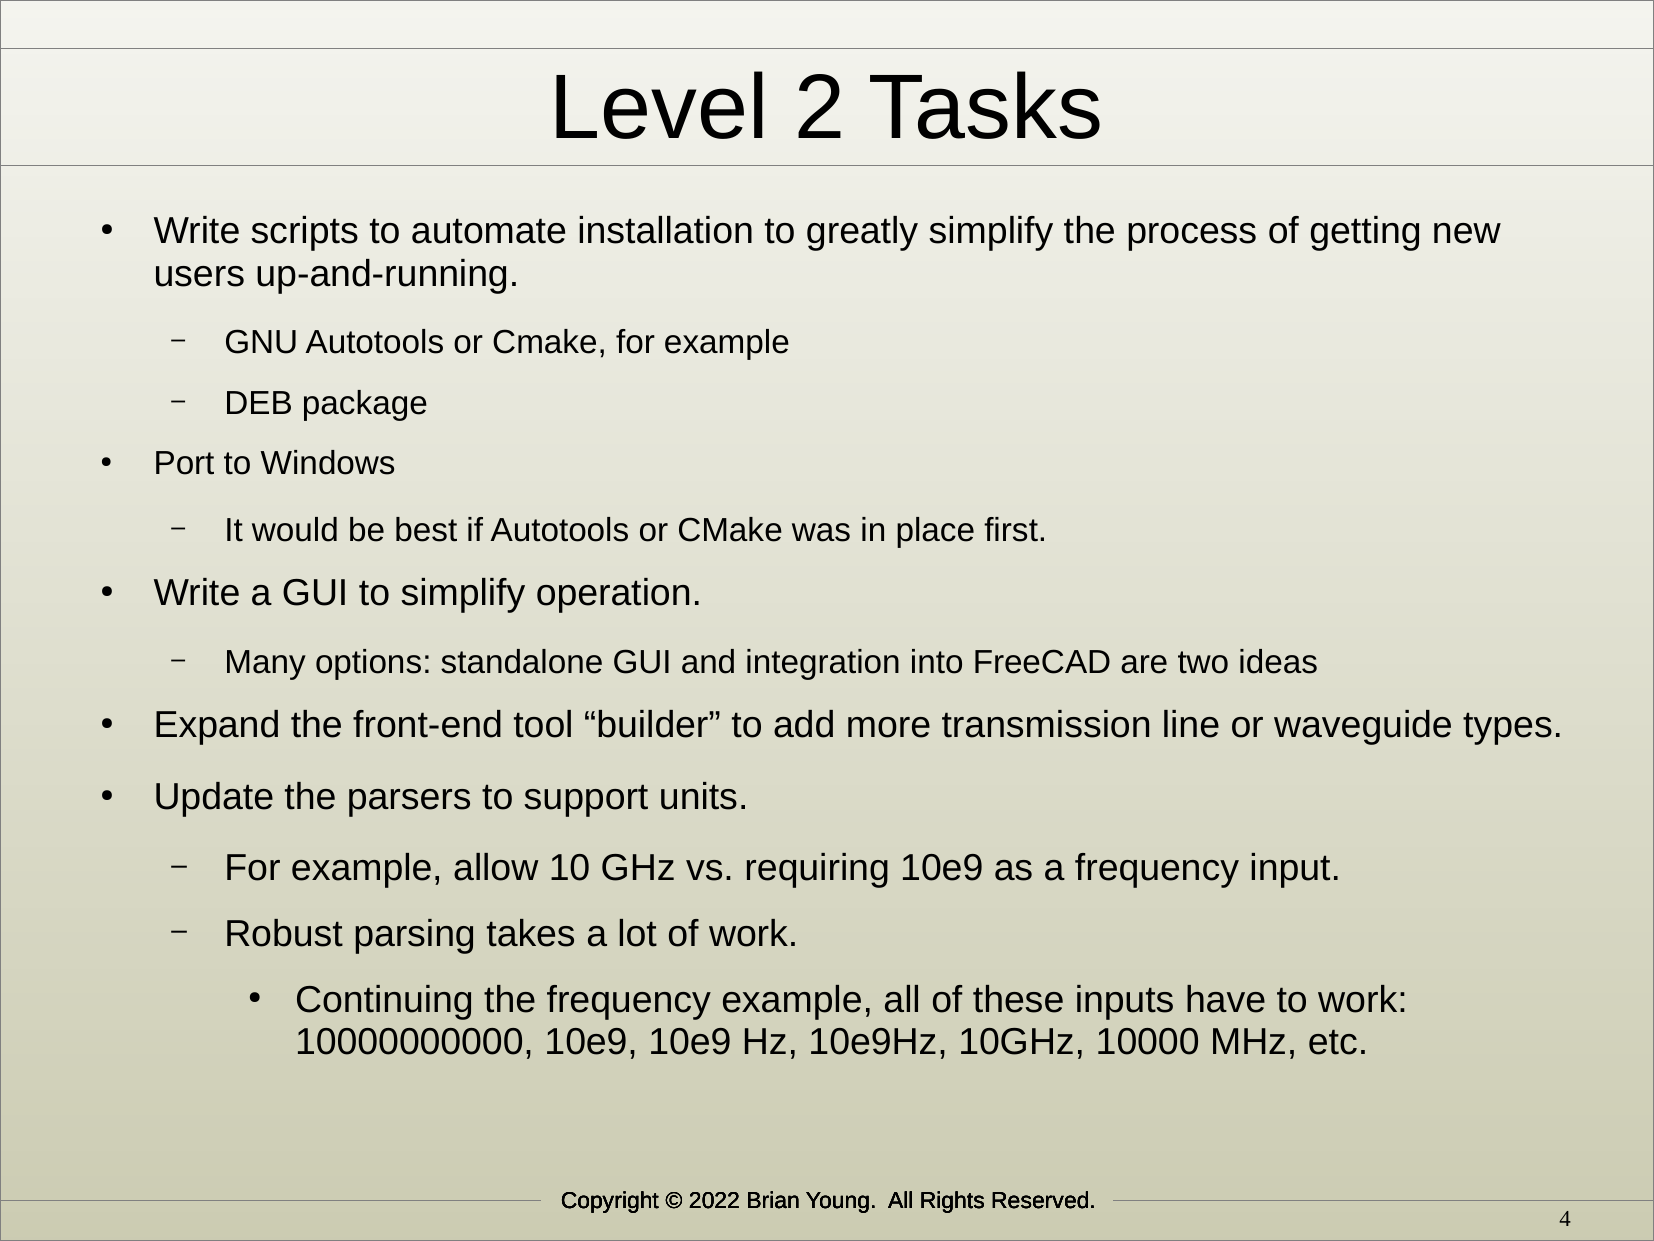

# Level 2 Tasks
Write scripts to automate installation to greatly simplify the process of getting new users up-and-running.
GNU Autotools or Cmake, for example
DEB package
Port to Windows
It would be best if Autotools or CMake was in place first.
Write a GUI to simplify operation.
Many options: standalone GUI and integration into FreeCAD are two ideas
Expand the front-end tool “builder” to add more transmission line or waveguide types.
Update the parsers to support units.
For example, allow 10 GHz vs. requiring 10e9 as a frequency input.
Robust parsing takes a lot of work.
Continuing the frequency example, all of these inputs have to work: 10000000000, 10e9, 10e9 Hz, 10e9Hz, 10GHz, 10000 MHz, etc.
4